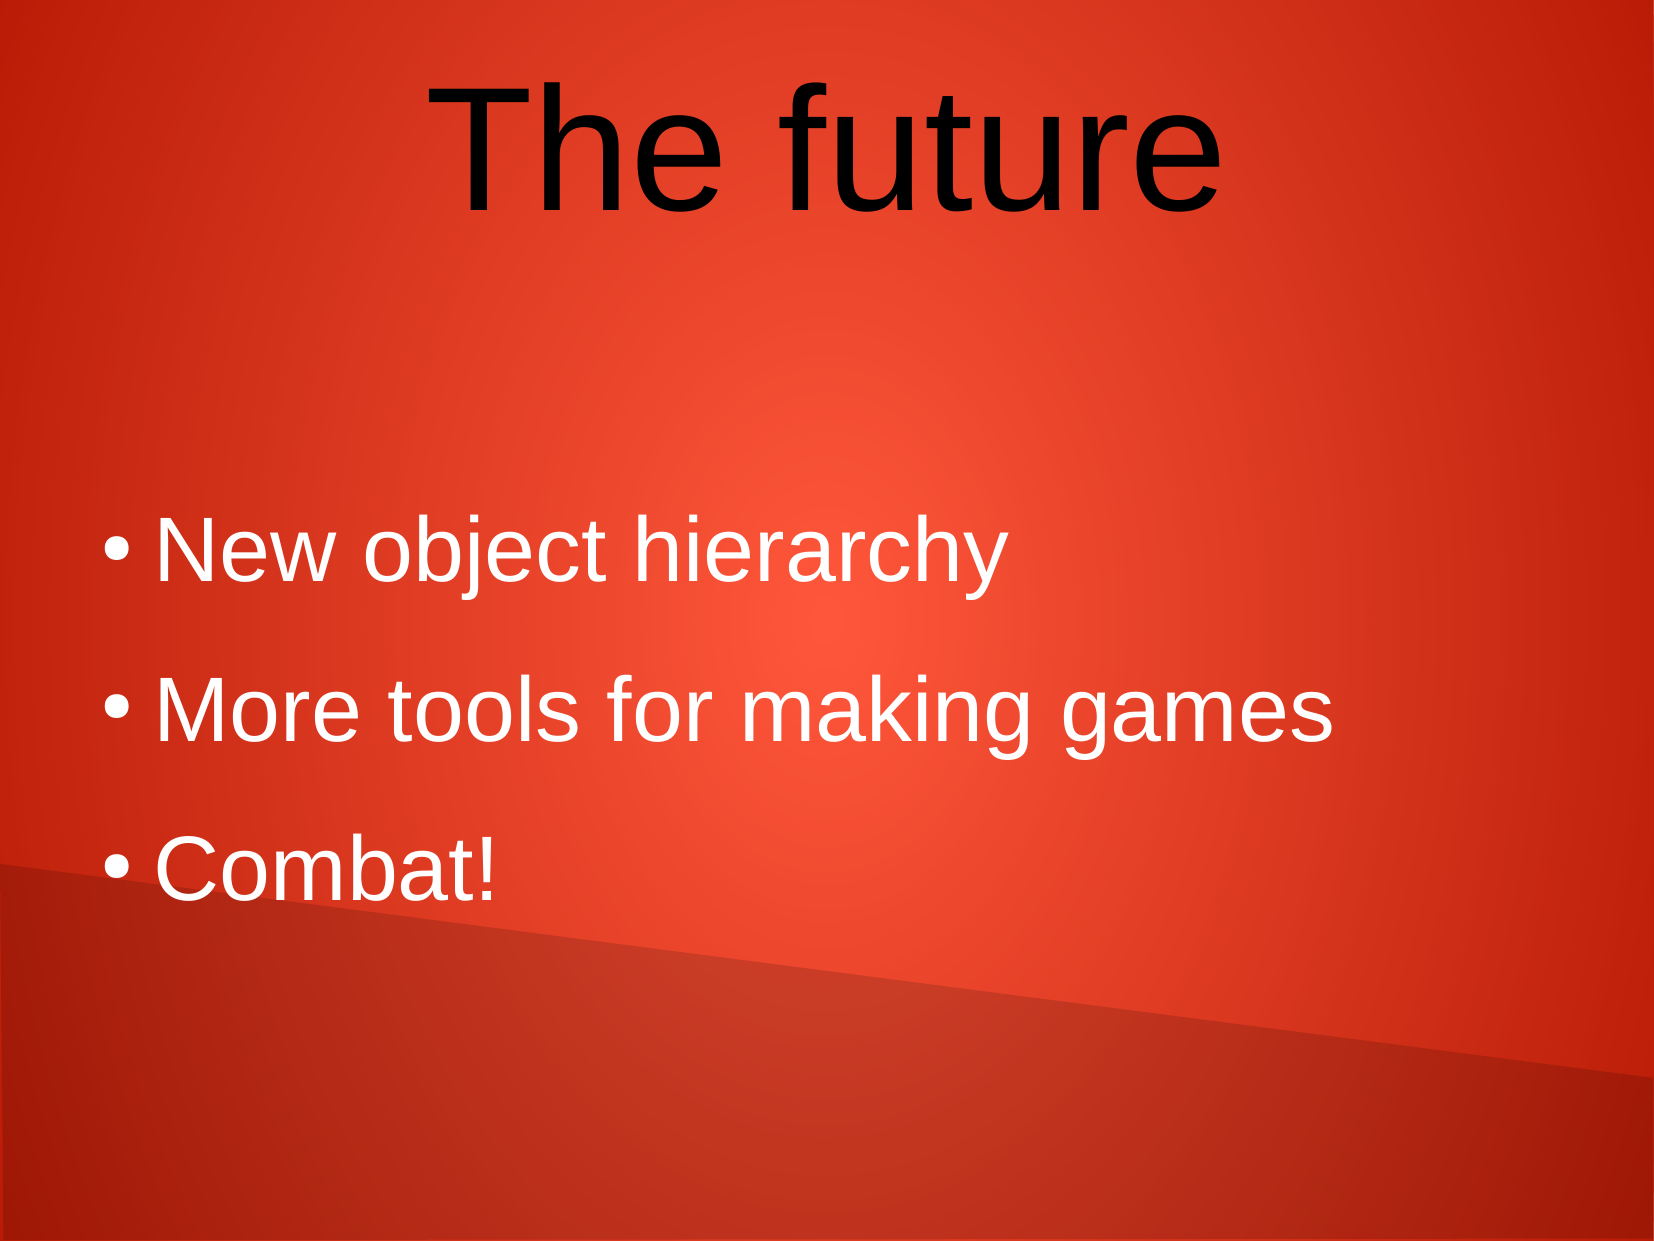

# The future
New object hierarchy
More tools for making games
Combat!